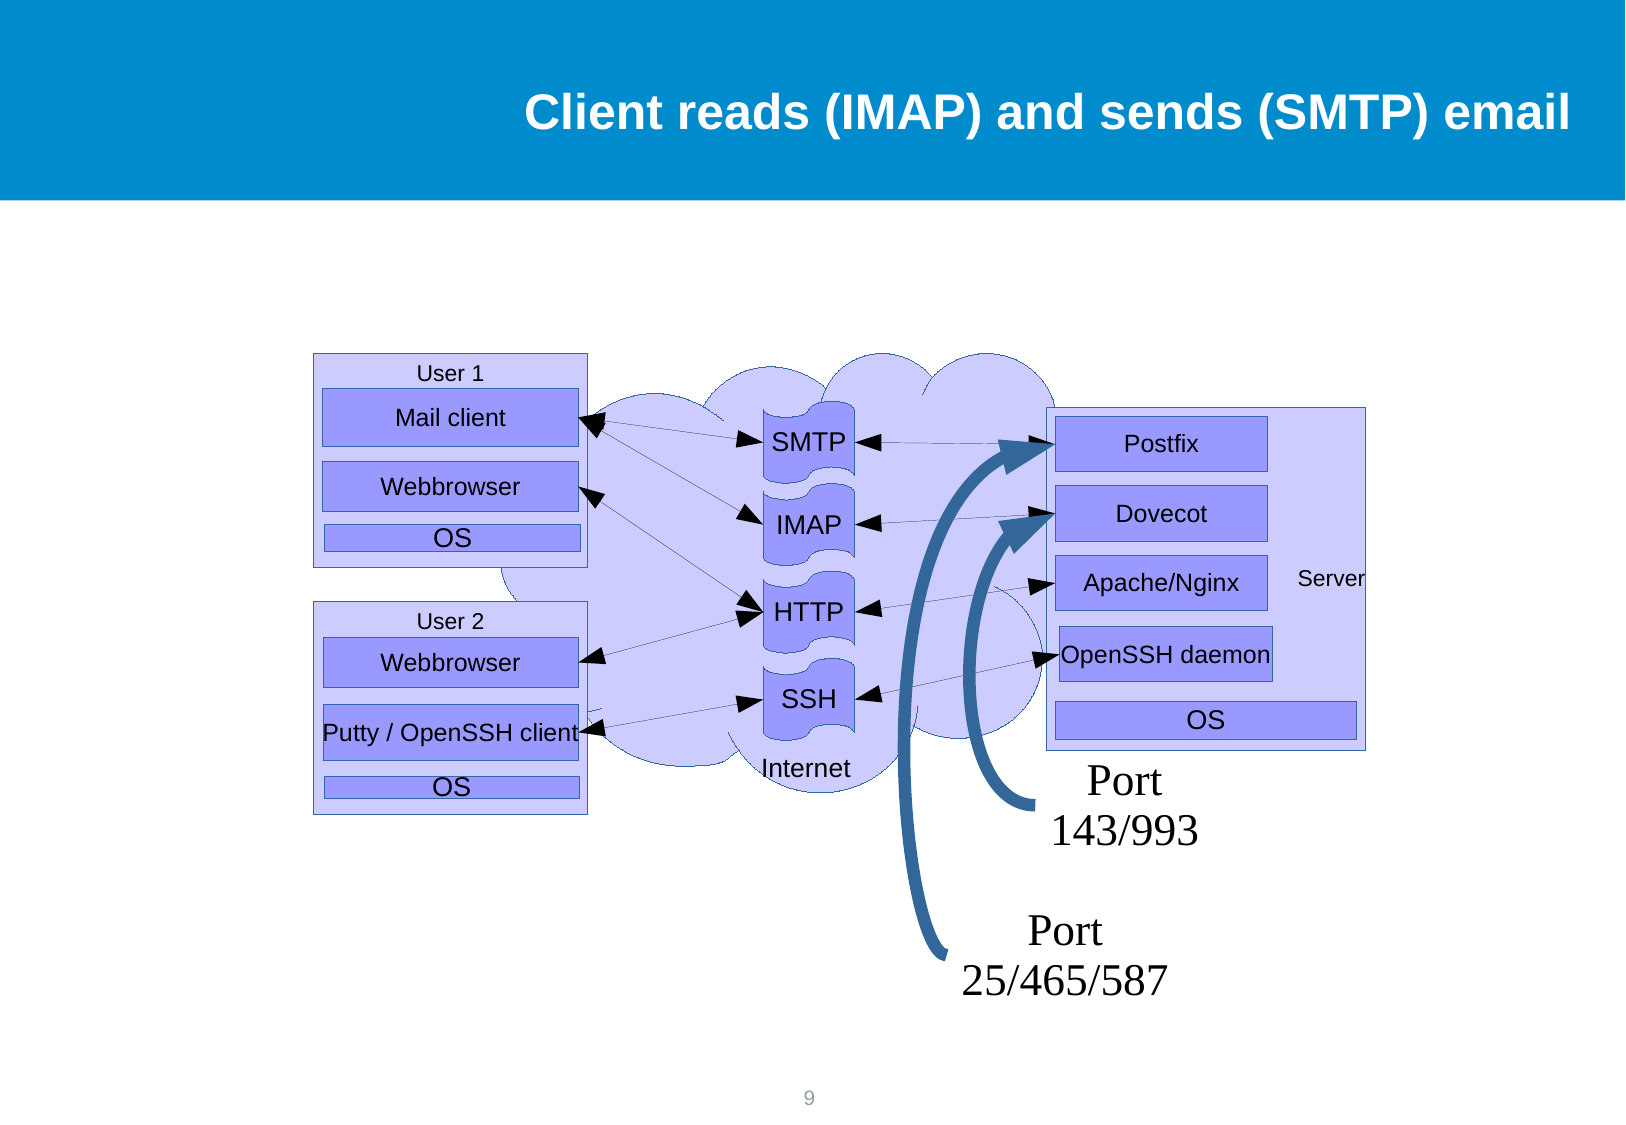

# Client reads (IMAP) and sends (SMTP) email
User 1
Internet
Mail client
SMTP
Server
Postfix
Webbrowser
IMAP
Dovecot
OS
Apache/Nginx
HTTP
User 2
OpenSSH daemon
Webbrowser
SSH
OS
Putty / OpenSSH client
Port 143/993
OS
Port 25/465/587